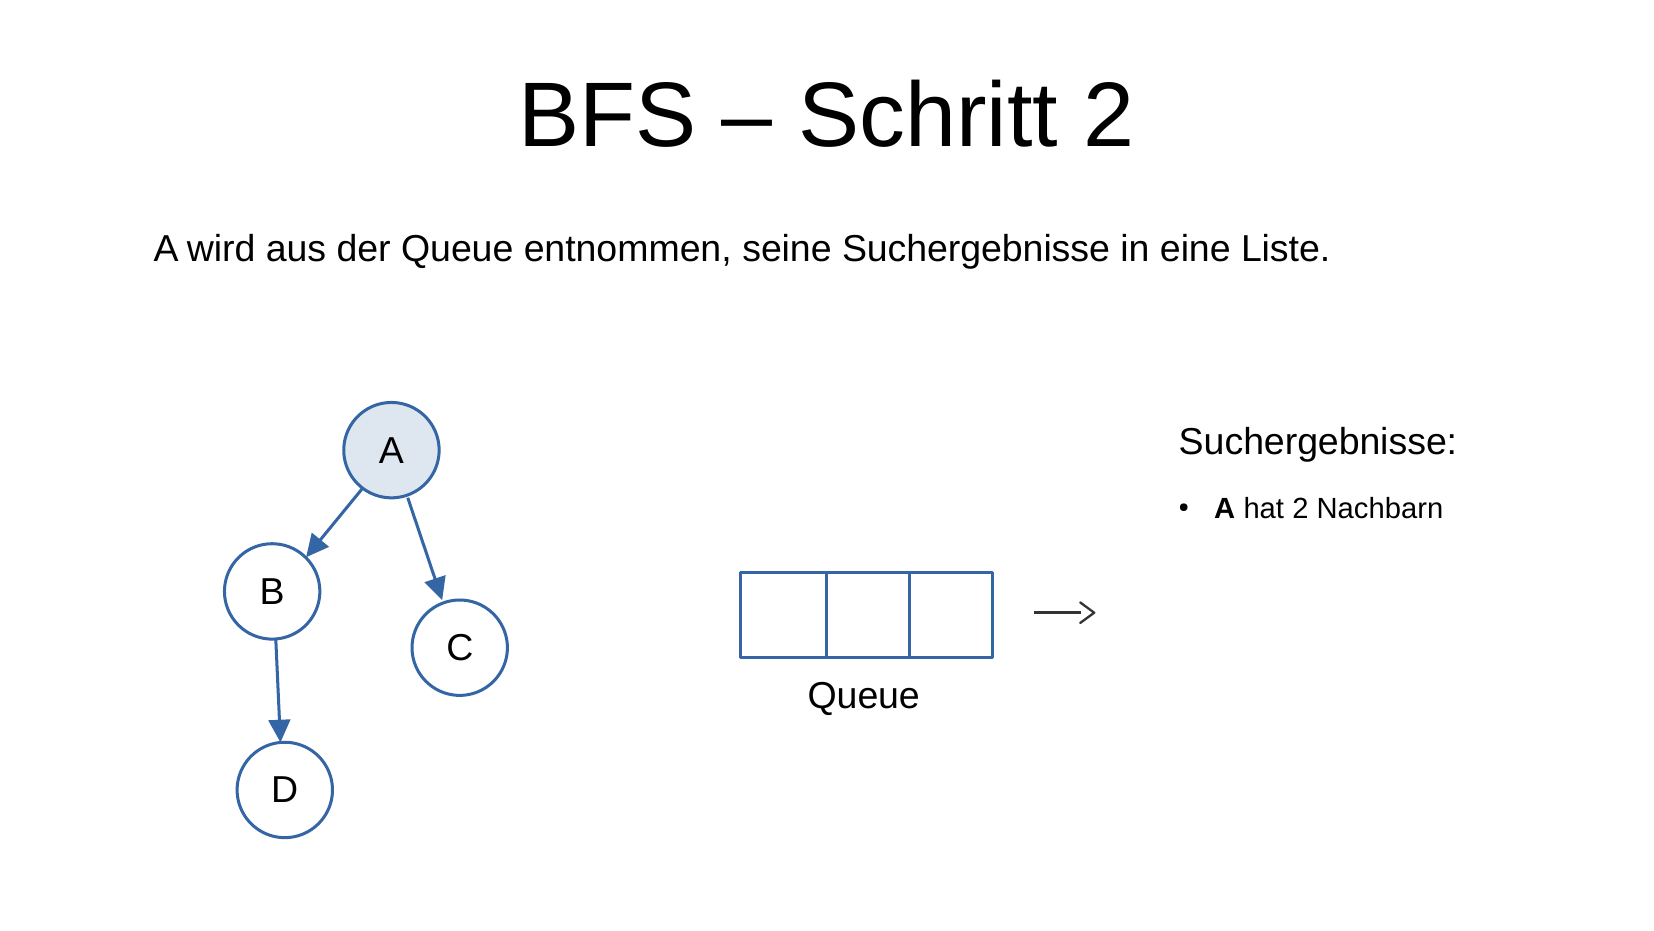

# BFS – Schritt 2
A wird aus der Queue entnommen, seine Suchergebnisse in eine Liste.
A
Suchergebnisse:
A hat 2 Nachbarn
B
C
Queue
D